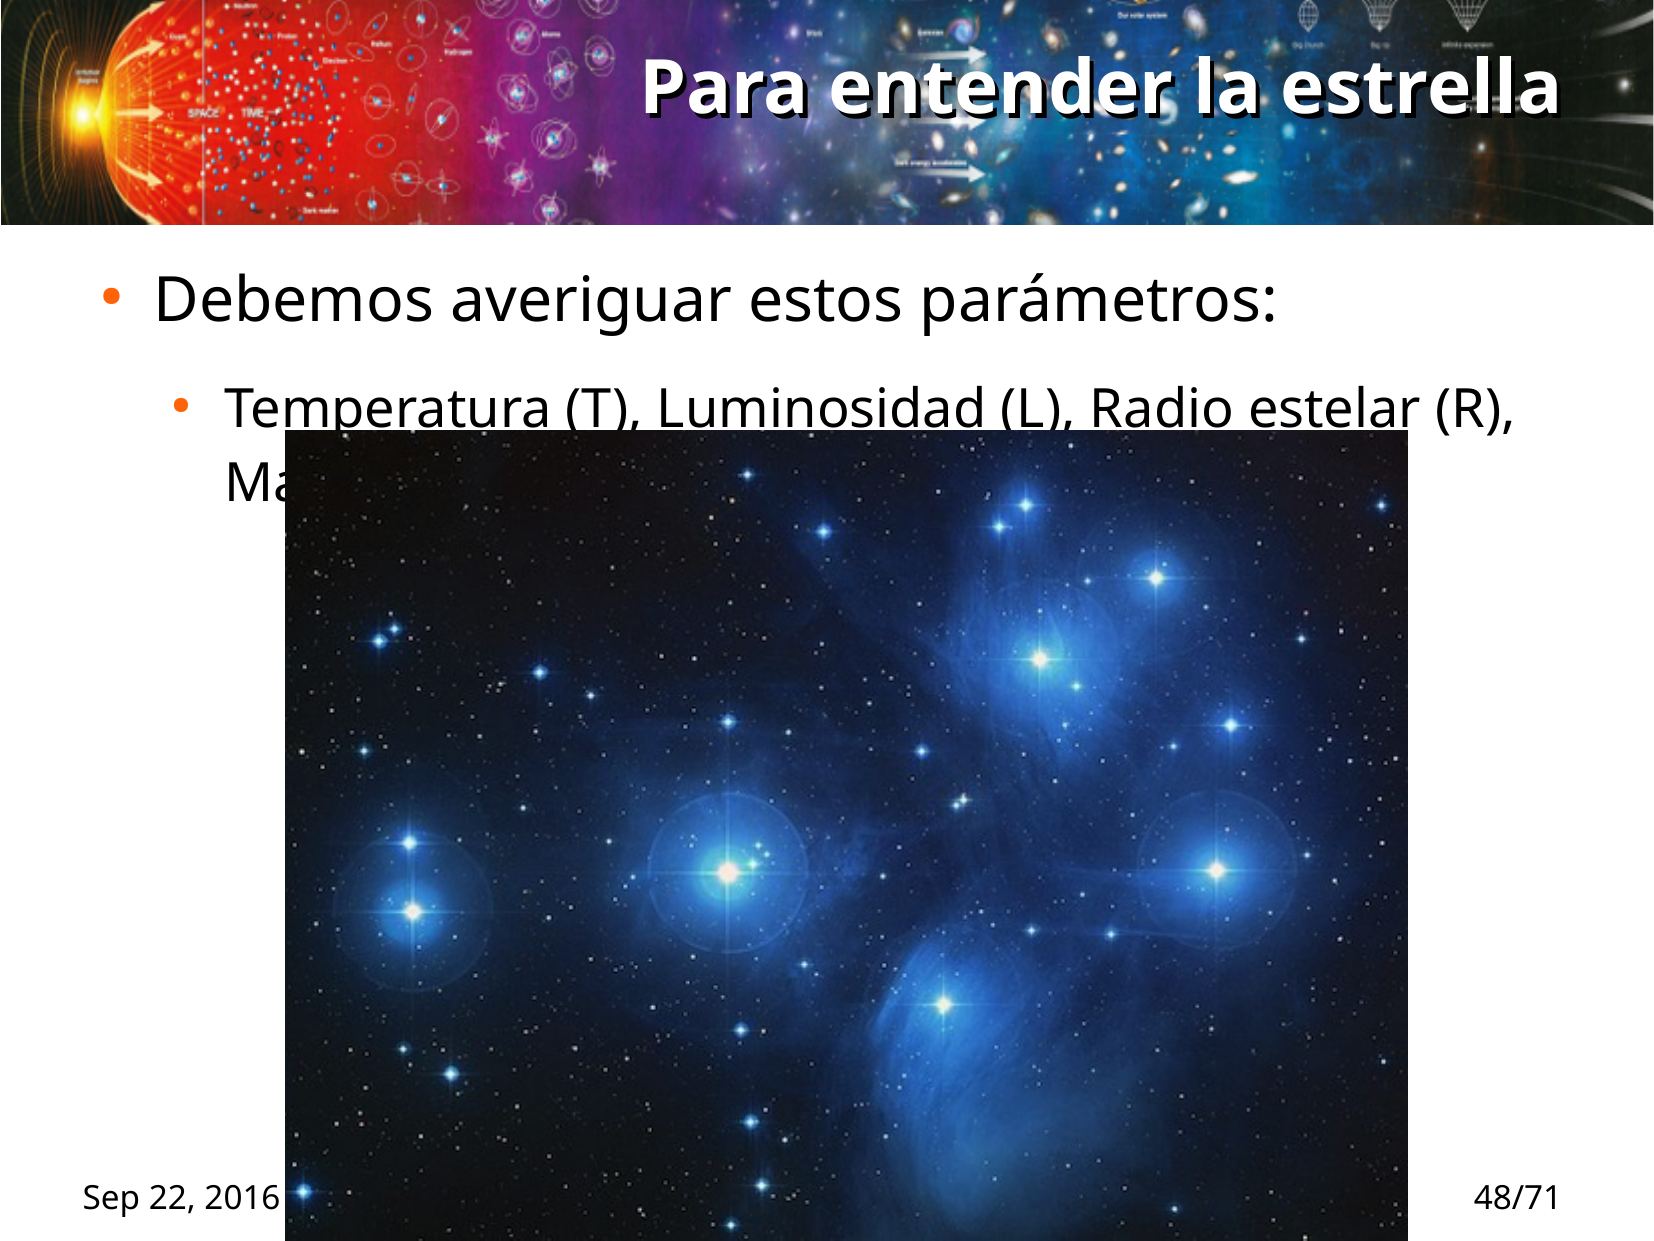

# Para entender la estrella
Debemos averiguar estos parámetros:
Temperatura (T), Luminosidad (L), Radio estelar (R), Masa (M)
Sep 22, 2016
H. Asorey - IPAC 2016 - 07/16
48